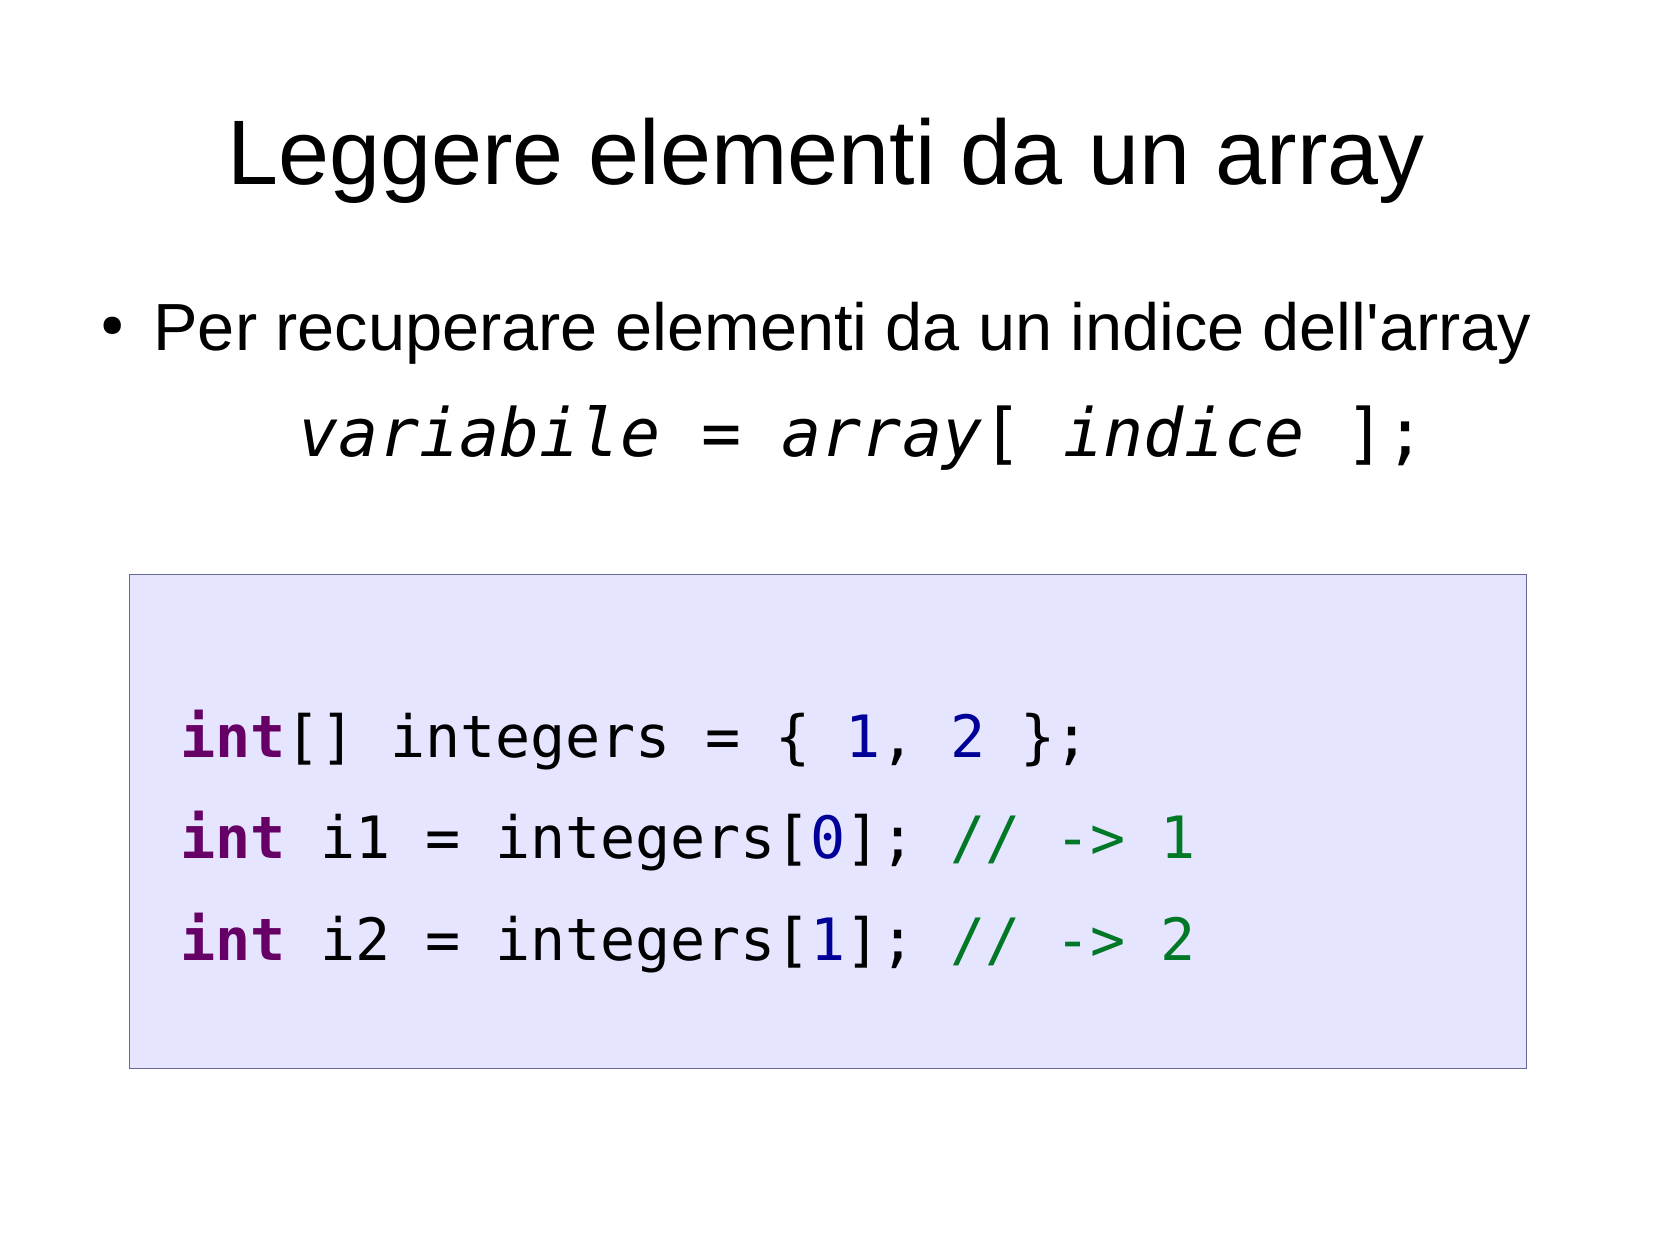

# Leggere elementi da un array
Per recuperare elementi da un indice dell'array
variabile = array[ indice ];
int[] integers = { 1, 2 };
int i1 = integers[0]; // -> 1
int i2 = integers[1]; // -> 2